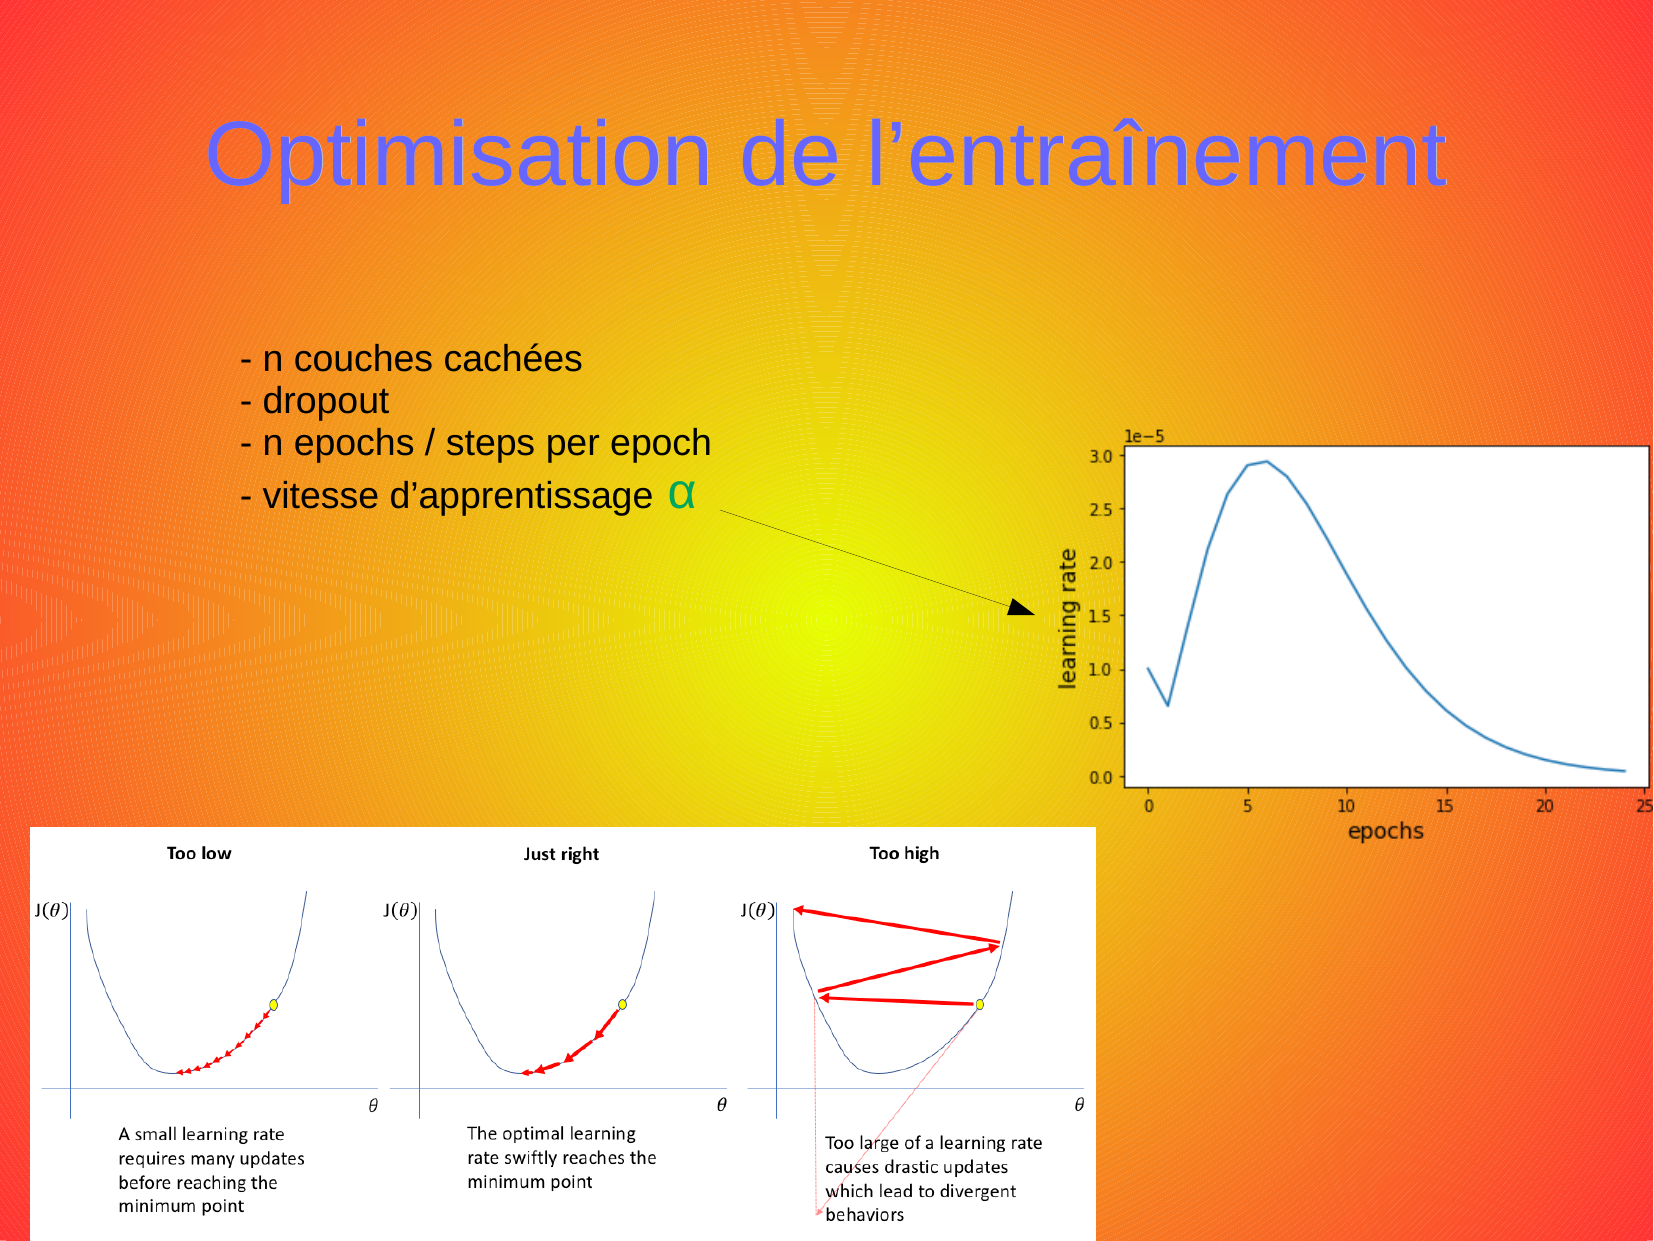

# Optimisation de l’entraînement
- n couches cachées
- dropout
- n epochs / steps per epoch
- vitesse d’apprentissage α